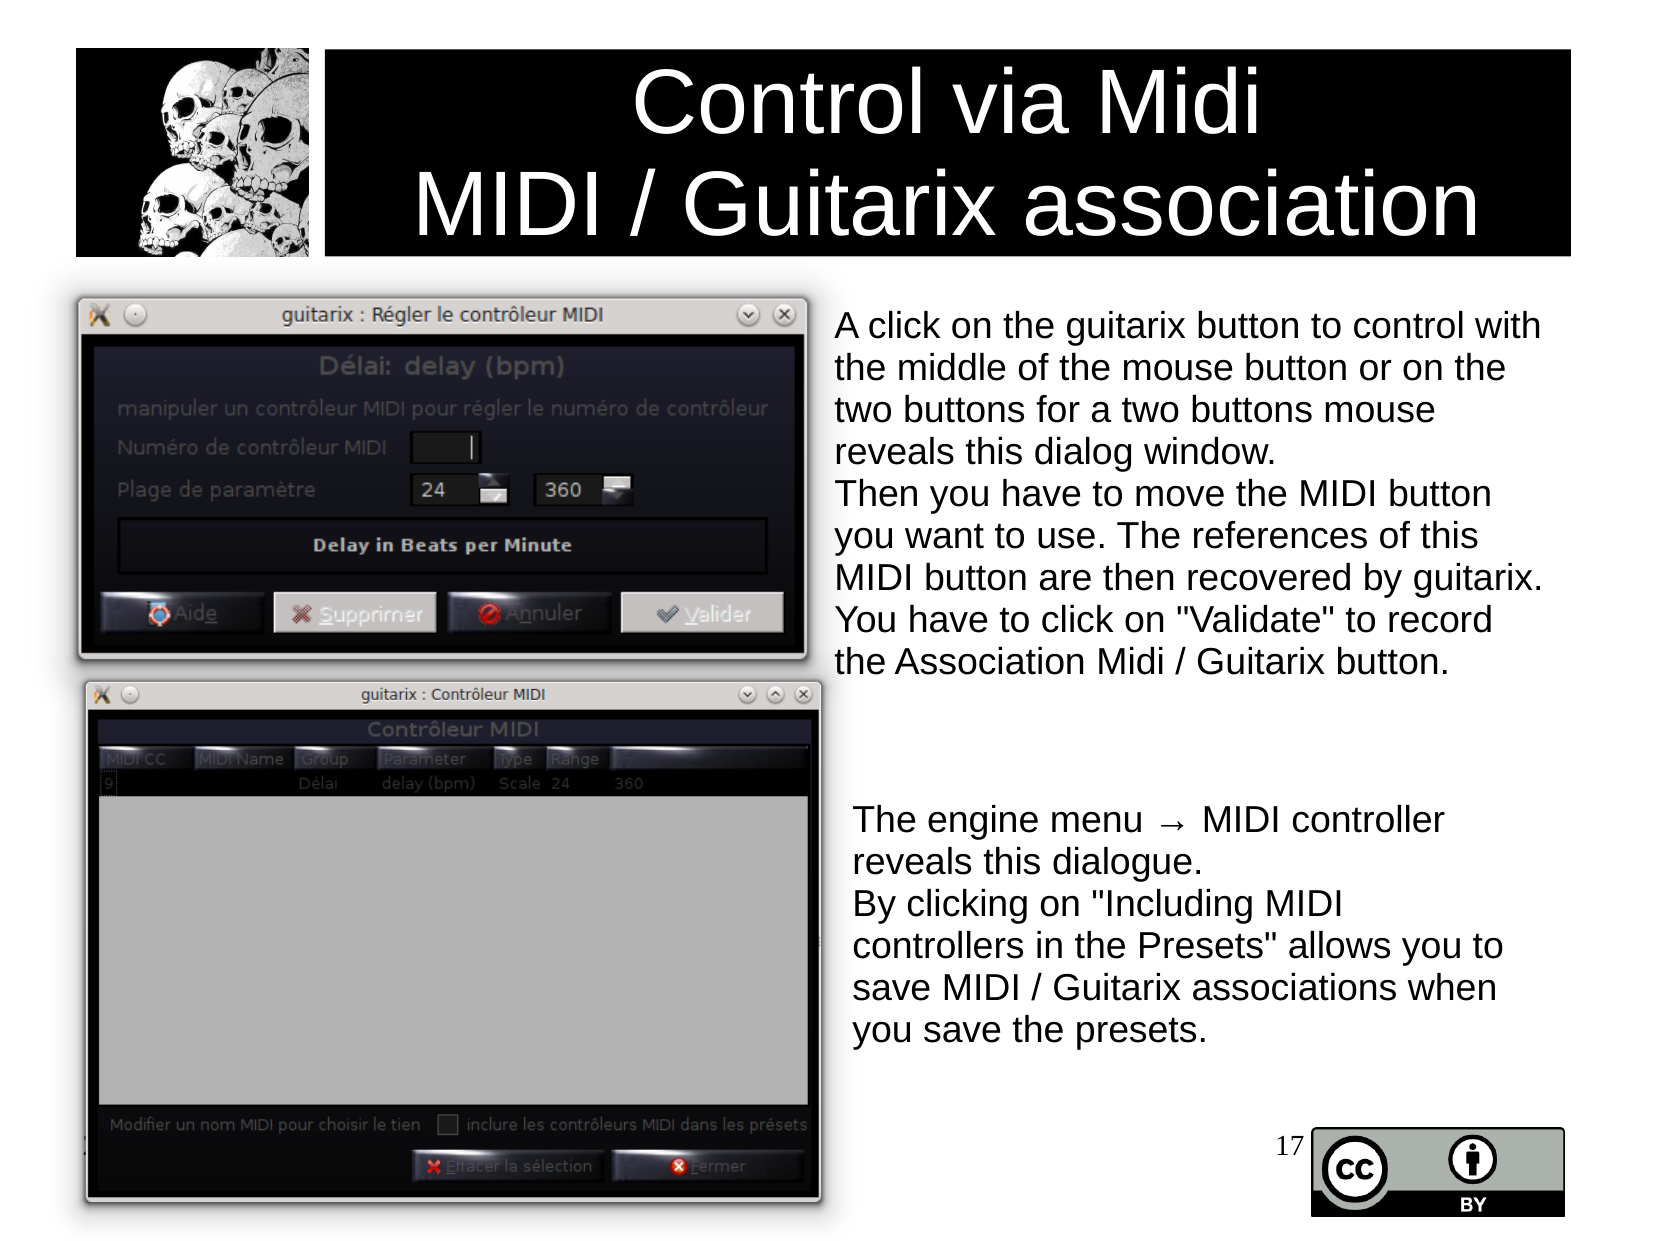

# Control via Midi
MIDI / Guitarix association
A click on the guitarix button to control with the middle of the mouse button or on the two buttons for a two buttons mouse reveals this dialog window.
Then you have to move the MIDI button you want to use. The references of this MIDI button are then recovered by guitarix. You have to click on "Validate" to record the Association Midi / Guitarix button.
The engine menu → MIDI controller reveals this dialogue.
By clicking on "Including MIDI controllers in the Presets" allows you to save MIDI / Guitarix associations when you save the presets.
Y. Collette
17